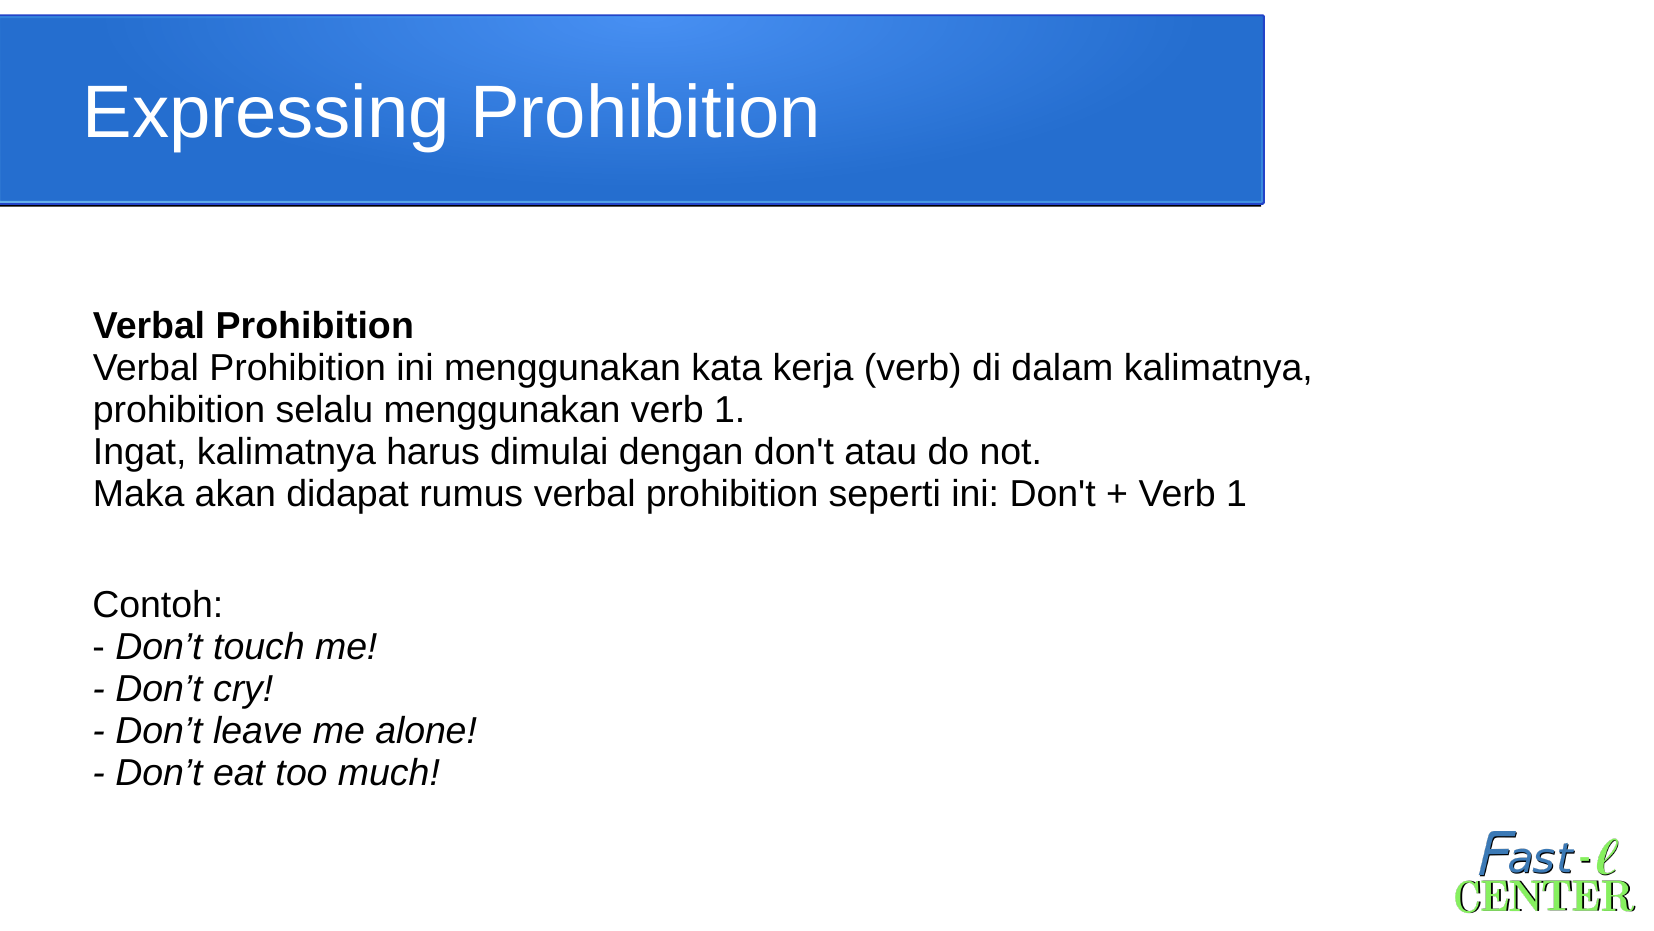

# Expressing Prohibition
Verbal Prohibition
Verbal Prohibition ini menggunakan kata kerja (verb) di dalam kalimatnya,
prohibition selalu menggunakan verb 1.
Ingat, kalimatnya harus dimulai dengan don't atau do not.
Maka akan didapat rumus verbal prohibition seperti ini: Don't + Verb 1
Contoh:
- Don’t touch me!
- Don’t cry!
- Don’t leave me alone!
- Don’t eat too much!